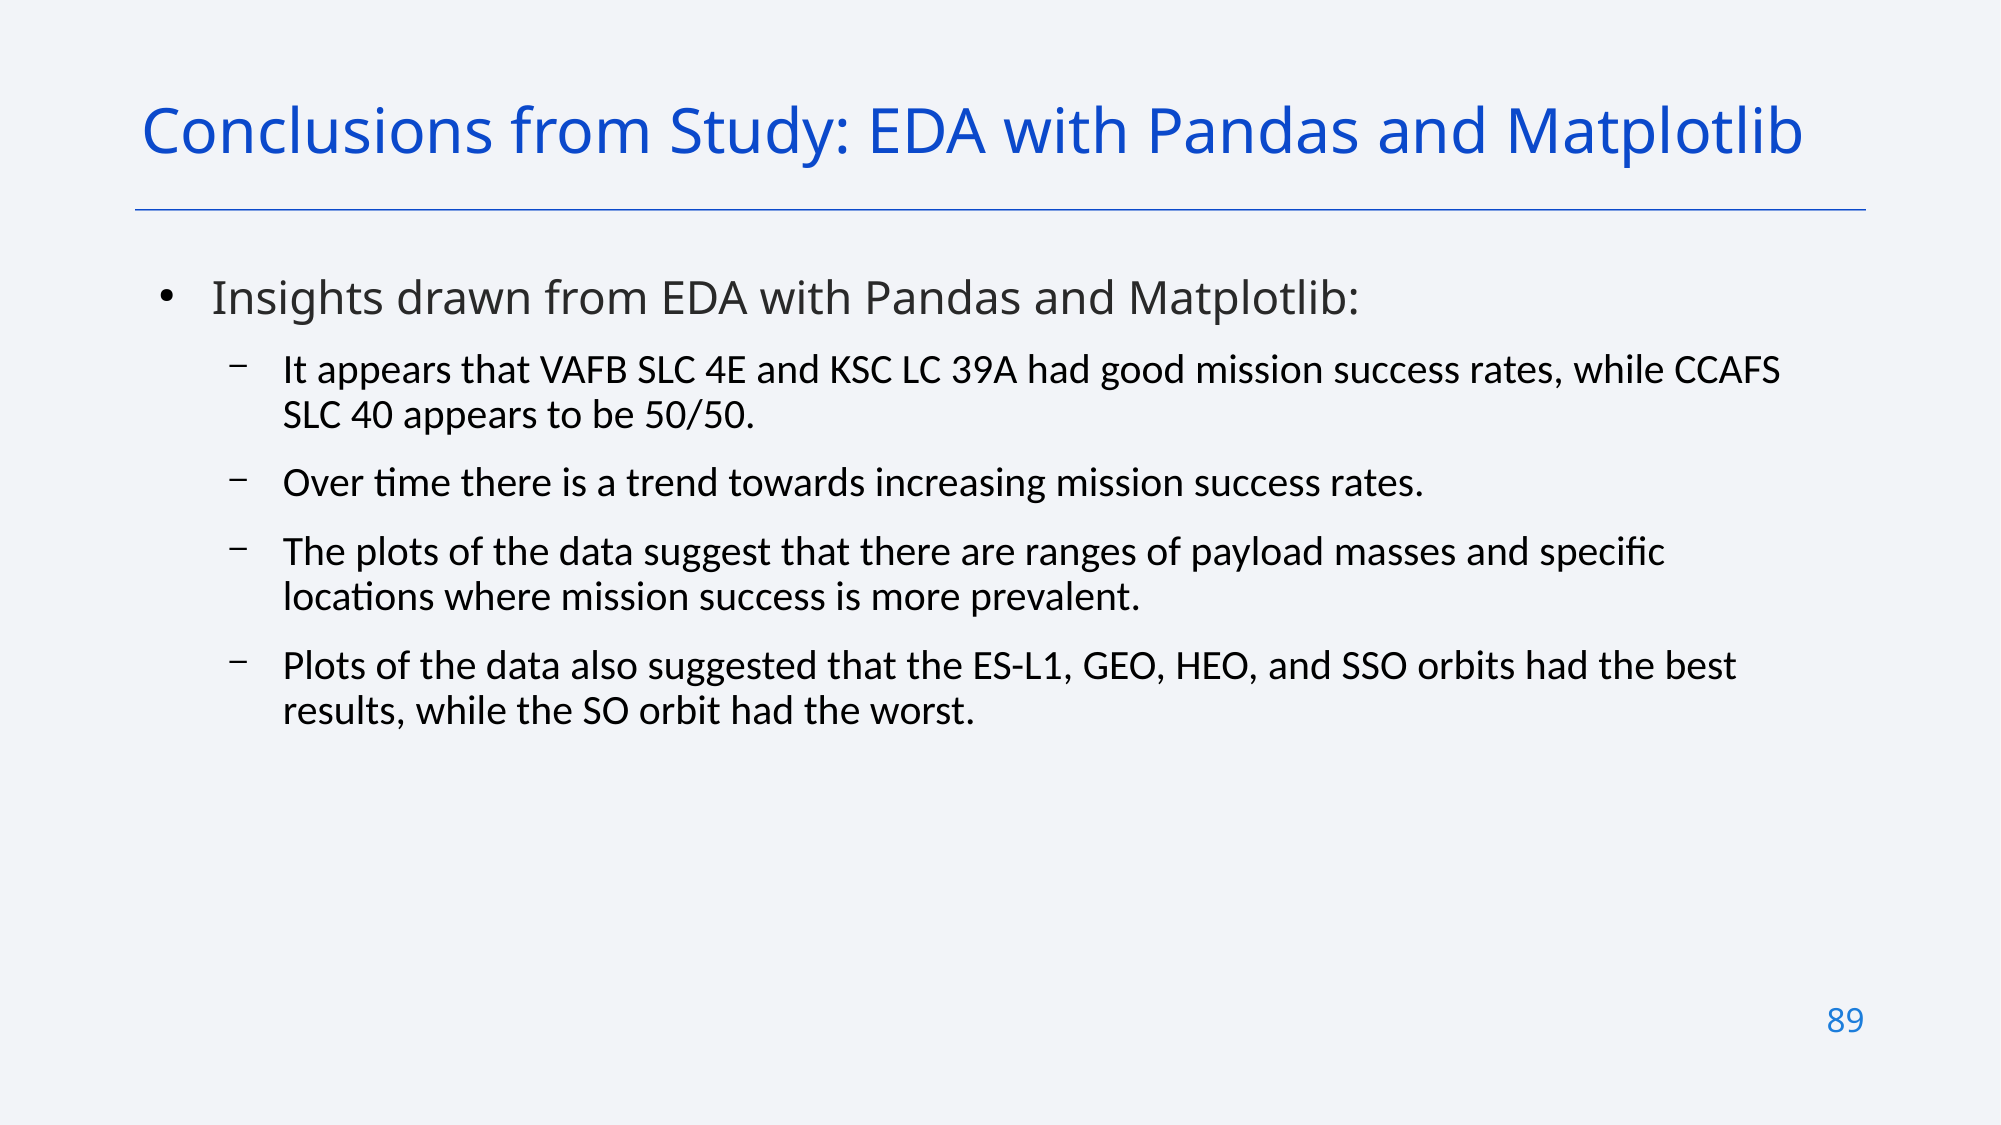

Conclusions from Study: EDA with Pandas and Matplotlib
# Insights drawn from EDA with Pandas and Matplotlib:
It appears that VAFB SLC 4E and KSC LC 39A had good mission success rates, while CCAFS SLC 40 appears to be 50/50.
Over time there is a trend towards increasing mission success rates.
The plots of the data suggest that there are ranges of payload masses and specific locations where mission success is more prevalent.
Plots of the data also suggested that the ES-L1, GEO, HEO, and SSO orbits had the best results, while the SO orbit had the worst.
89